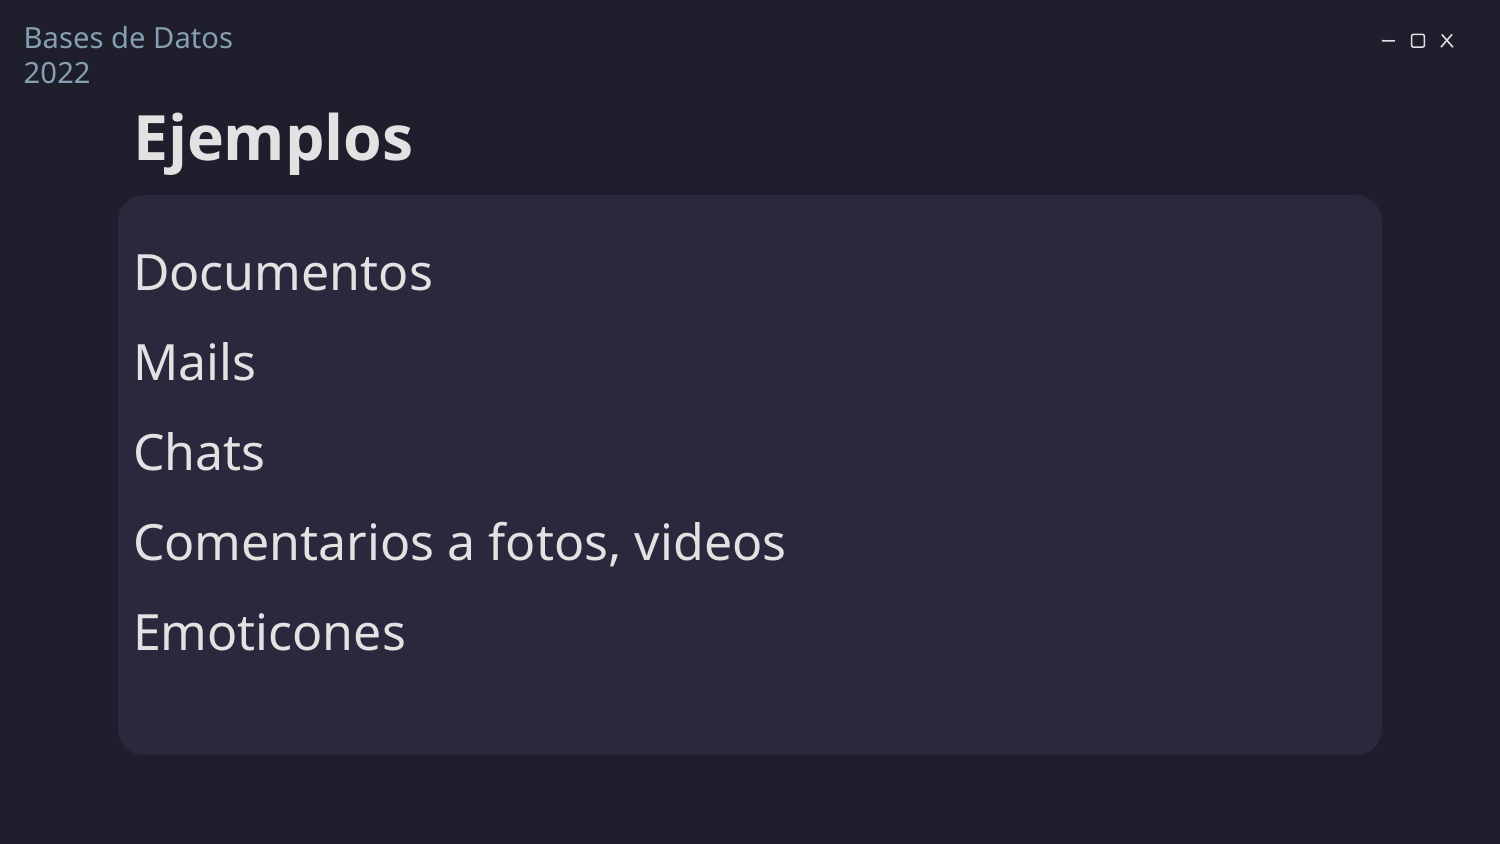

# Ejemplos
Documentos
Mails
Chats
Comentarios a fotos, videos
Emoticones